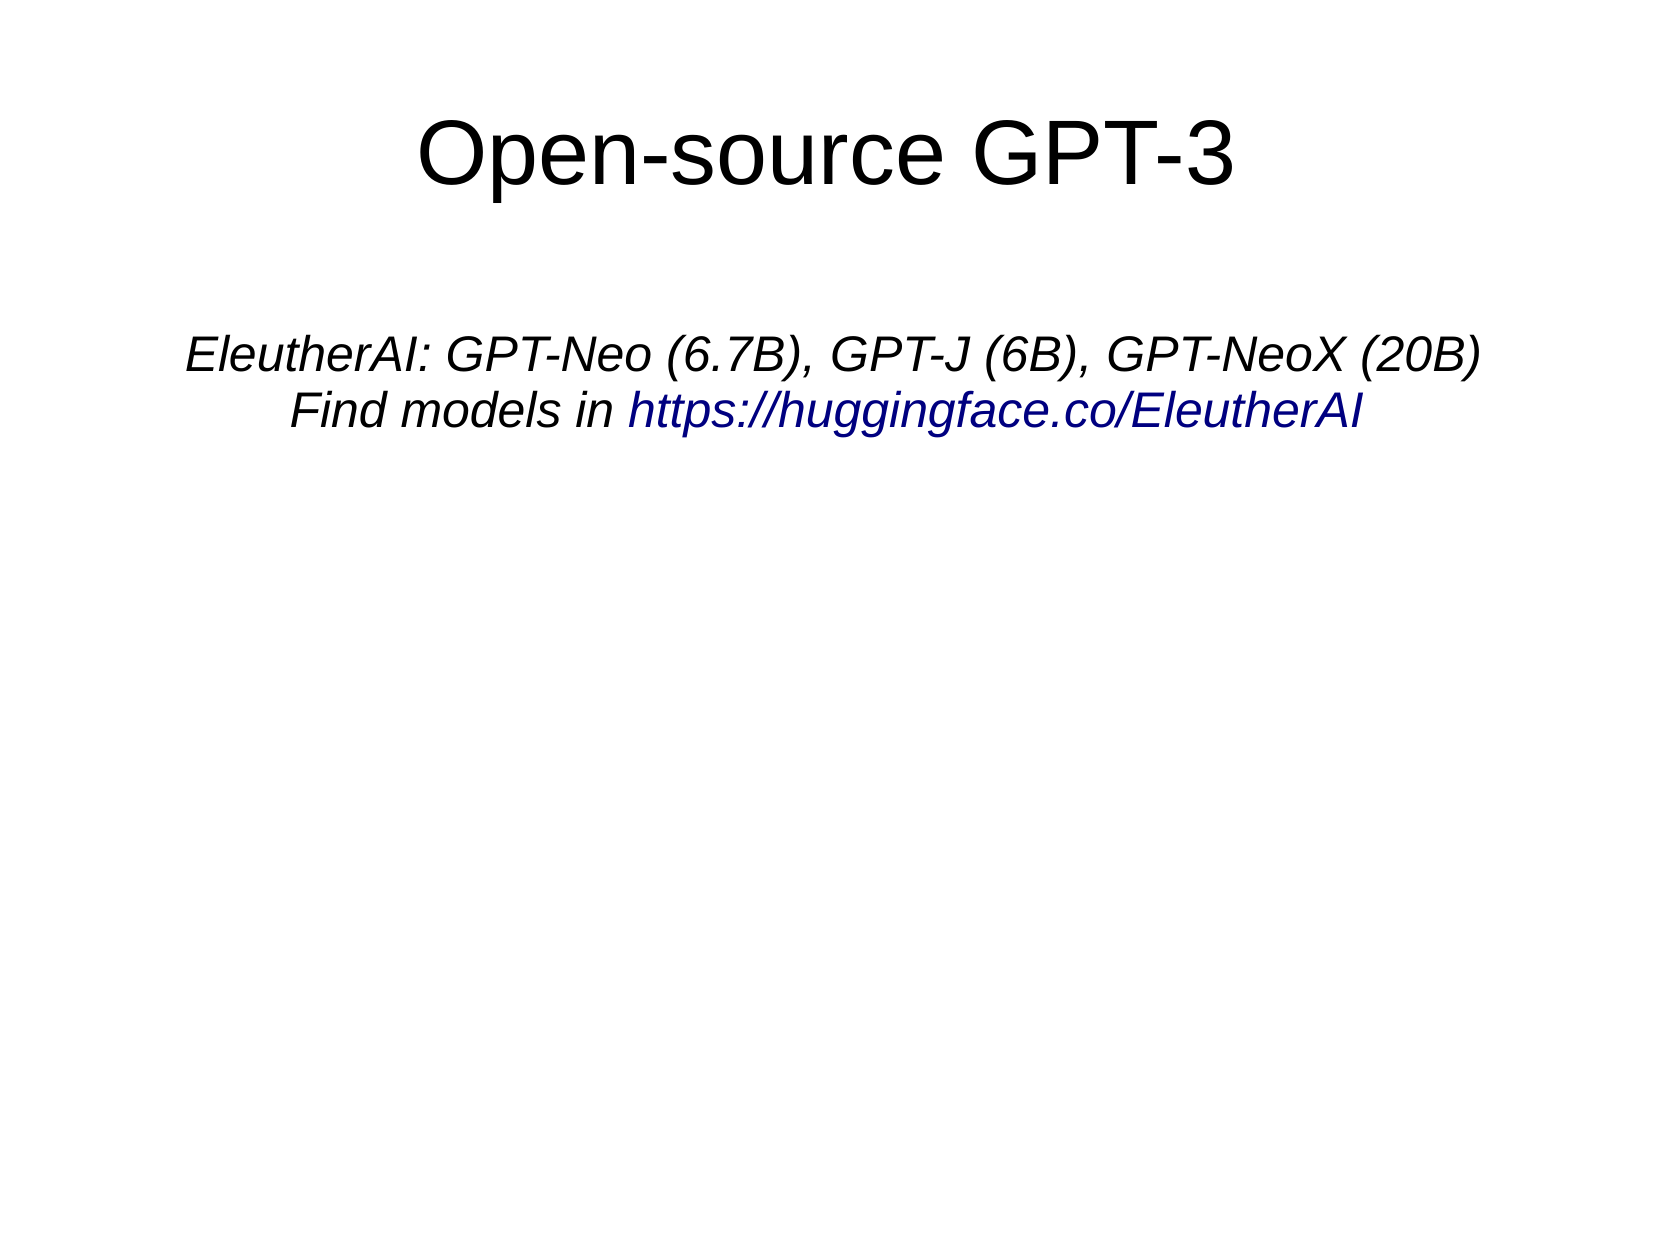

# Open-source GPT-3
EleutherAI: GPT-Neo (6.7B), GPT-J (6B), GPT-NeoX (20B)
Find models in https://huggingface.co/EleutherAI